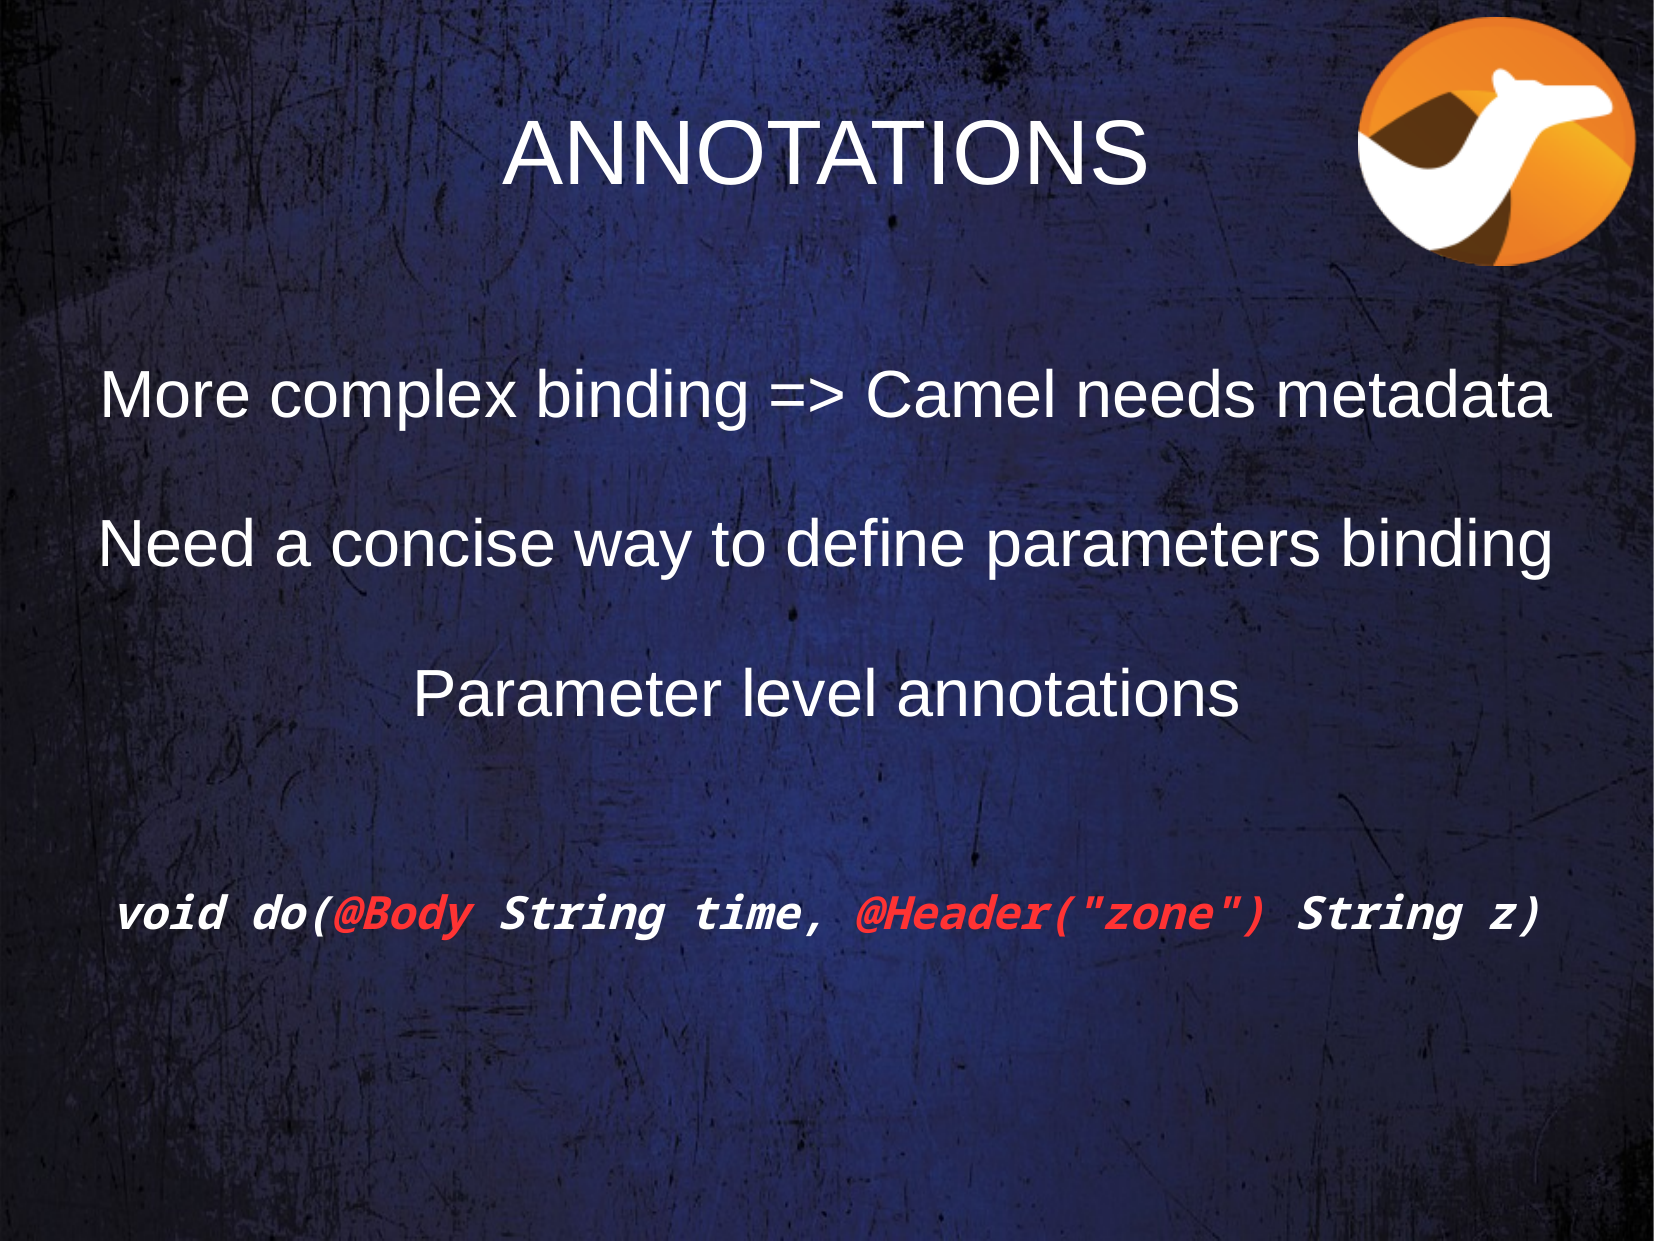

# ANNOTATIONS
More complex binding => Camel needs metadata
Need a concise way to define parameters binding
Parameter level annotations
void do(@Body String time, @Header("zone") String z)